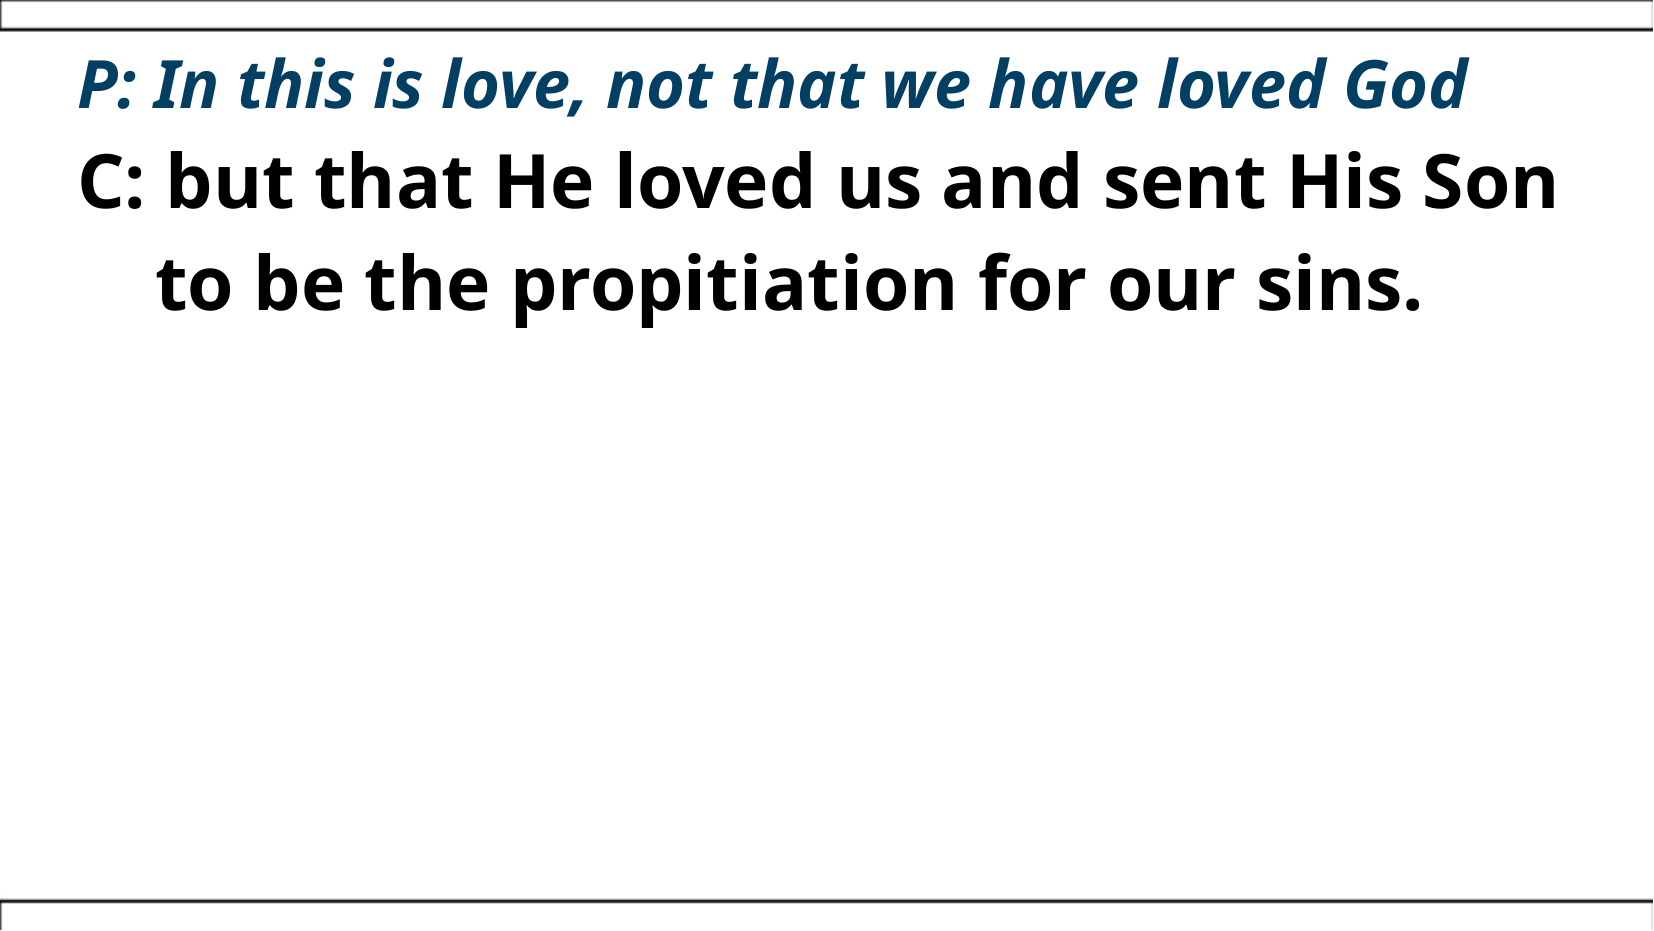

P: In this is love, not that we have loved God
C: but that He loved us and sent His Son
 to be the propitiation for our sins.